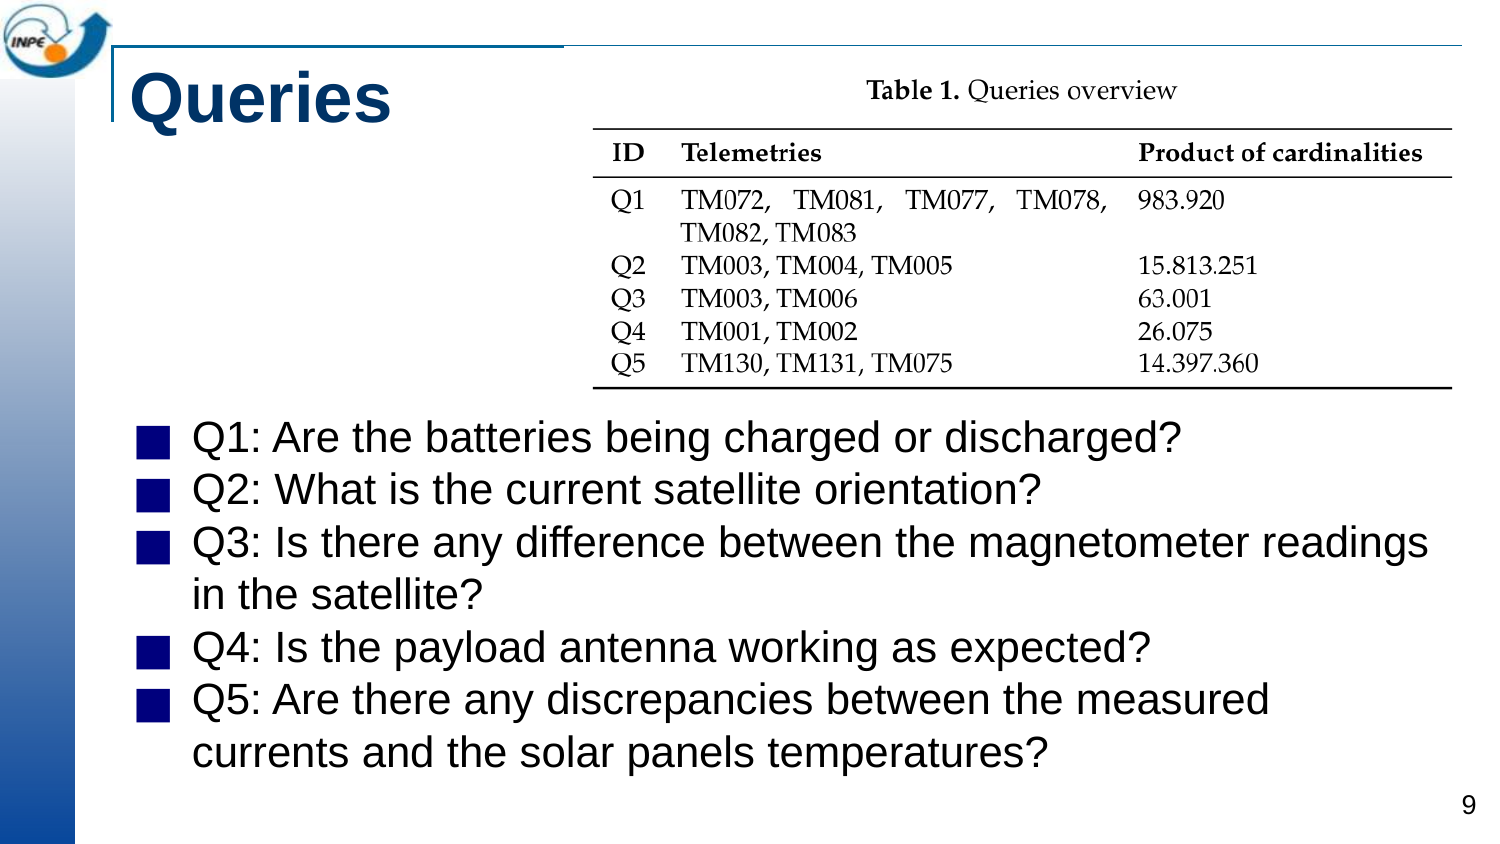

# Queries
Q1: Are the batteries being charged or discharged?
Q2: What is the current satellite orientation?
Q3: Is there any difference between the magnetometer readings in the satellite?
Q4: Is the payload antenna working as expected?
Q5: Are there any discrepancies between the measured currents and the solar panels temperatures?